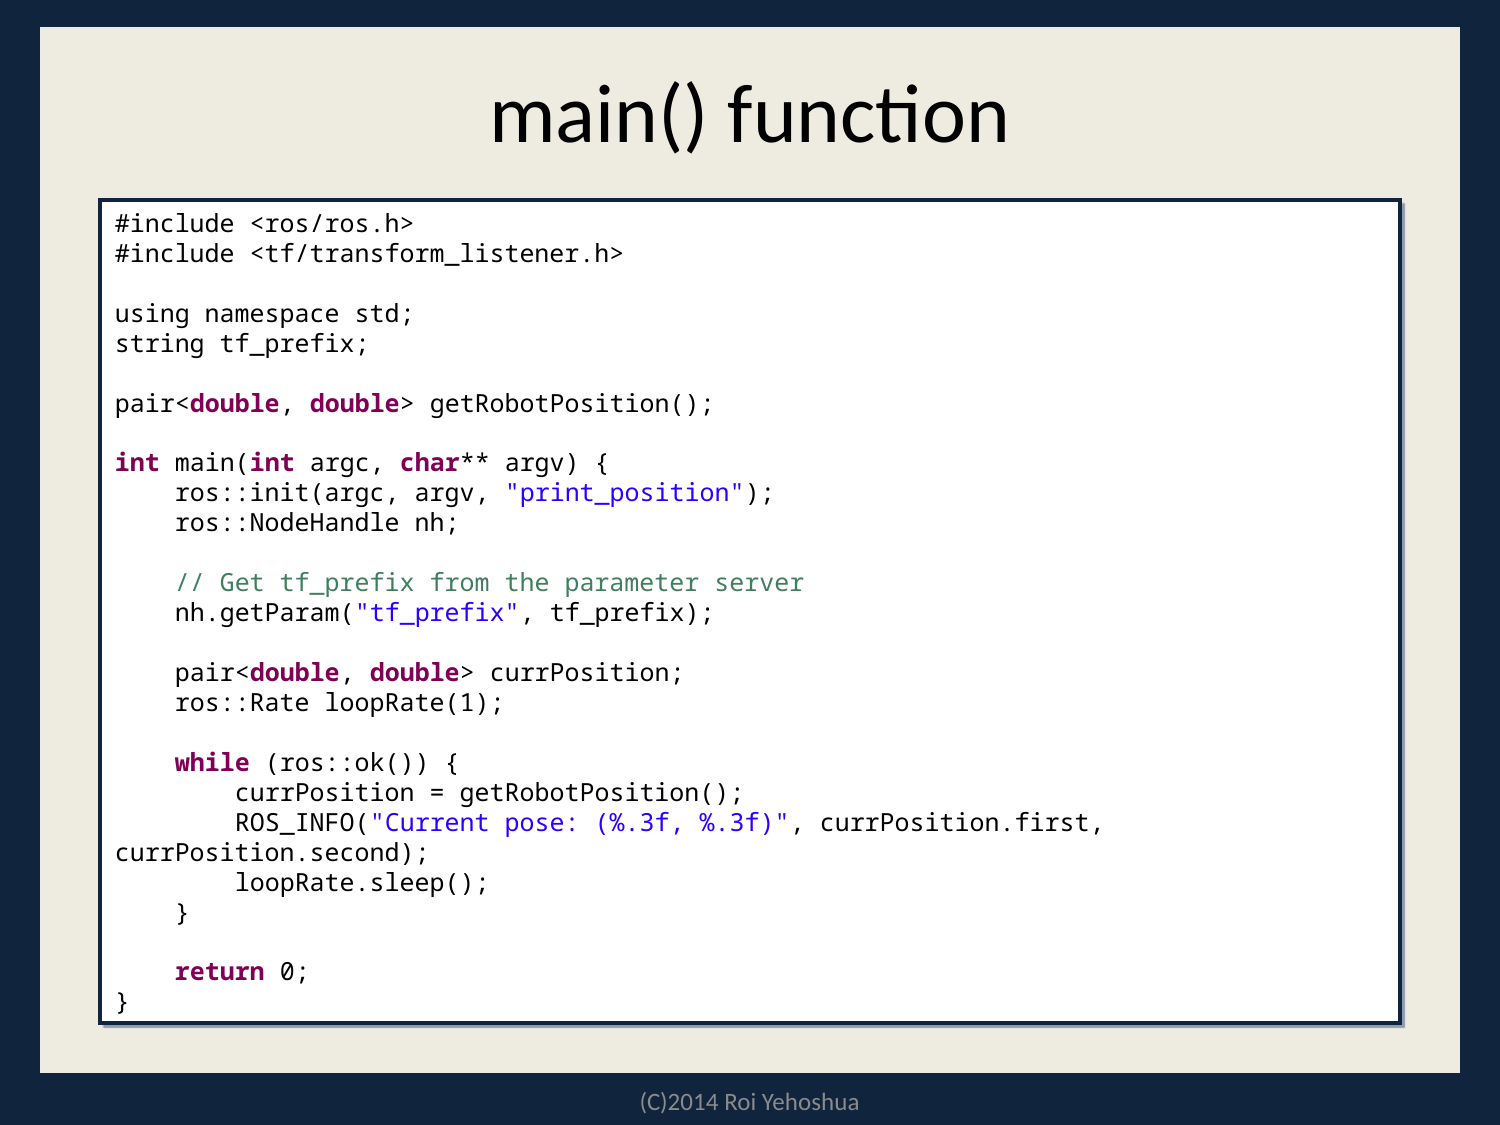

# main() function
#include <ros/ros.h>
#include <tf/transform_listener.h>
using namespace std;
string tf_prefix;
pair<double, double> getRobotPosition();
int main(int argc, char** argv) {
 ros::init(argc, argv, "print_position");
 ros::NodeHandle nh;
 // Get tf_prefix from the parameter server
 nh.getParam("tf_prefix", tf_prefix);
 pair<double, double> currPosition;
 ros::Rate loopRate(1);
 while (ros::ok()) {
 currPosition = getRobotPosition();
 ROS_INFO("Current pose: (%.3f, %.3f)", currPosition.first, currPosition.second);
 loopRate.sleep();
 }
 return 0;
}
(C)2014 Roi Yehoshua